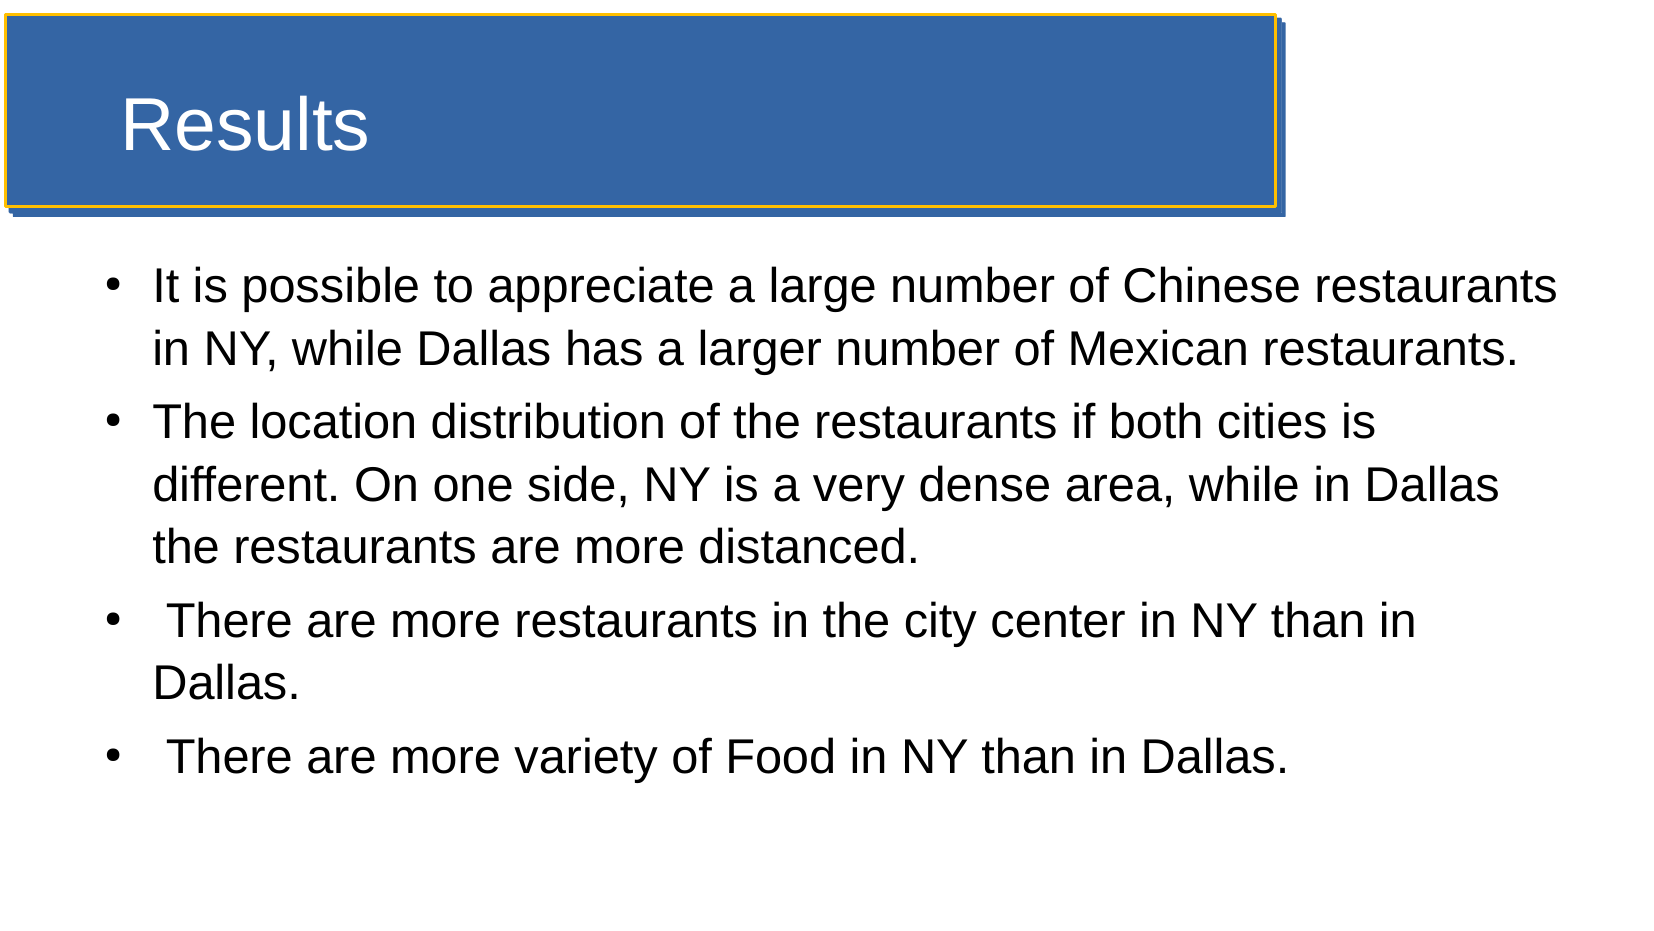

# Results
It is possible to appreciate a large number of Chinese restaurants in NY, while Dallas has a larger number of Mexican restaurants.
The location distribution of the restaurants if both cities is different. On one side, NY is a very dense area, while in Dallas the restaurants are more distanced.
 There are more restaurants in the city center in NY than in Dallas.
 There are more variety of Food in NY than in Dallas.